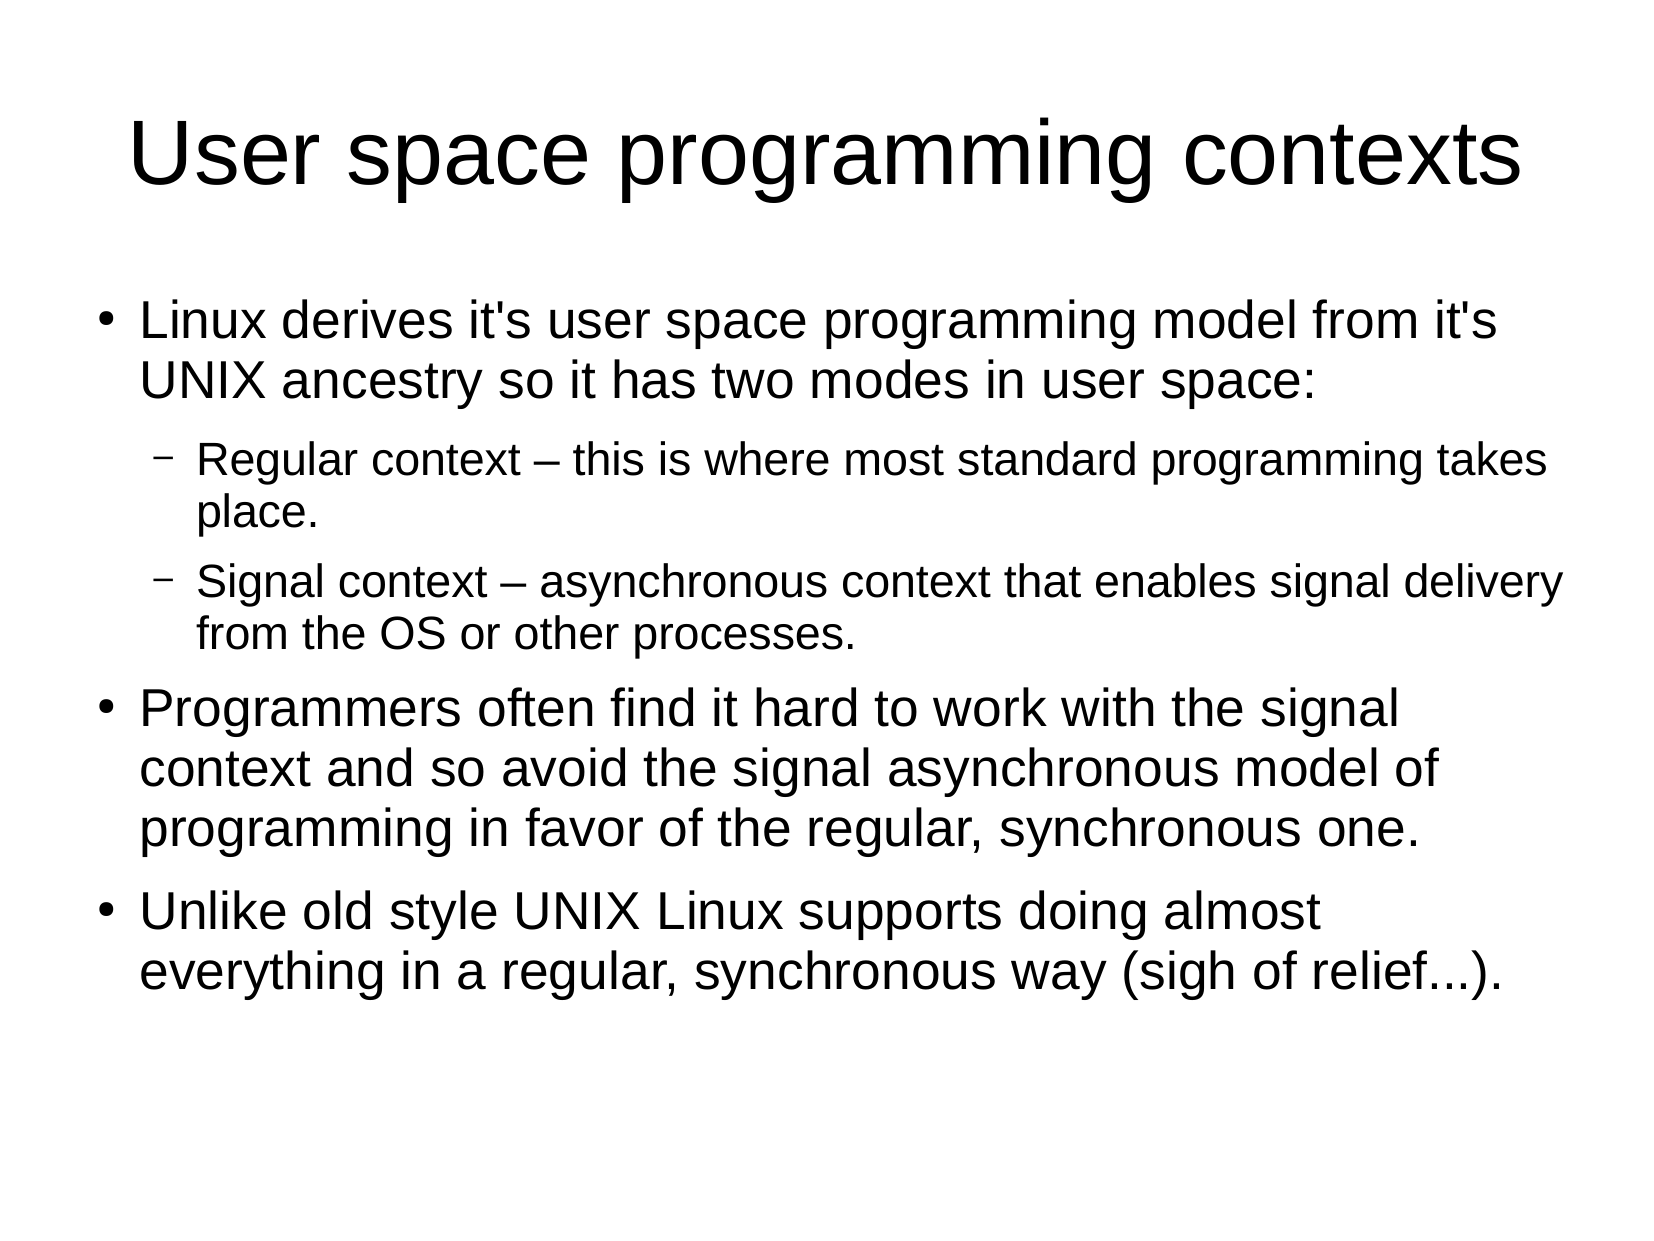

# User space programming contexts
Linux derives it's user space programming model from it's UNIX ancestry so it has two modes in user space:
Regular context – this is where most standard programming takes place.
Signal context – asynchronous context that enables signal delivery from the OS or other processes.
Programmers often find it hard to work with the signal context and so avoid the signal asynchronous model of programming in favor of the regular, synchronous one.
Unlike old style UNIX Linux supports doing almost everything in a regular, synchronous way (sigh of relief...).